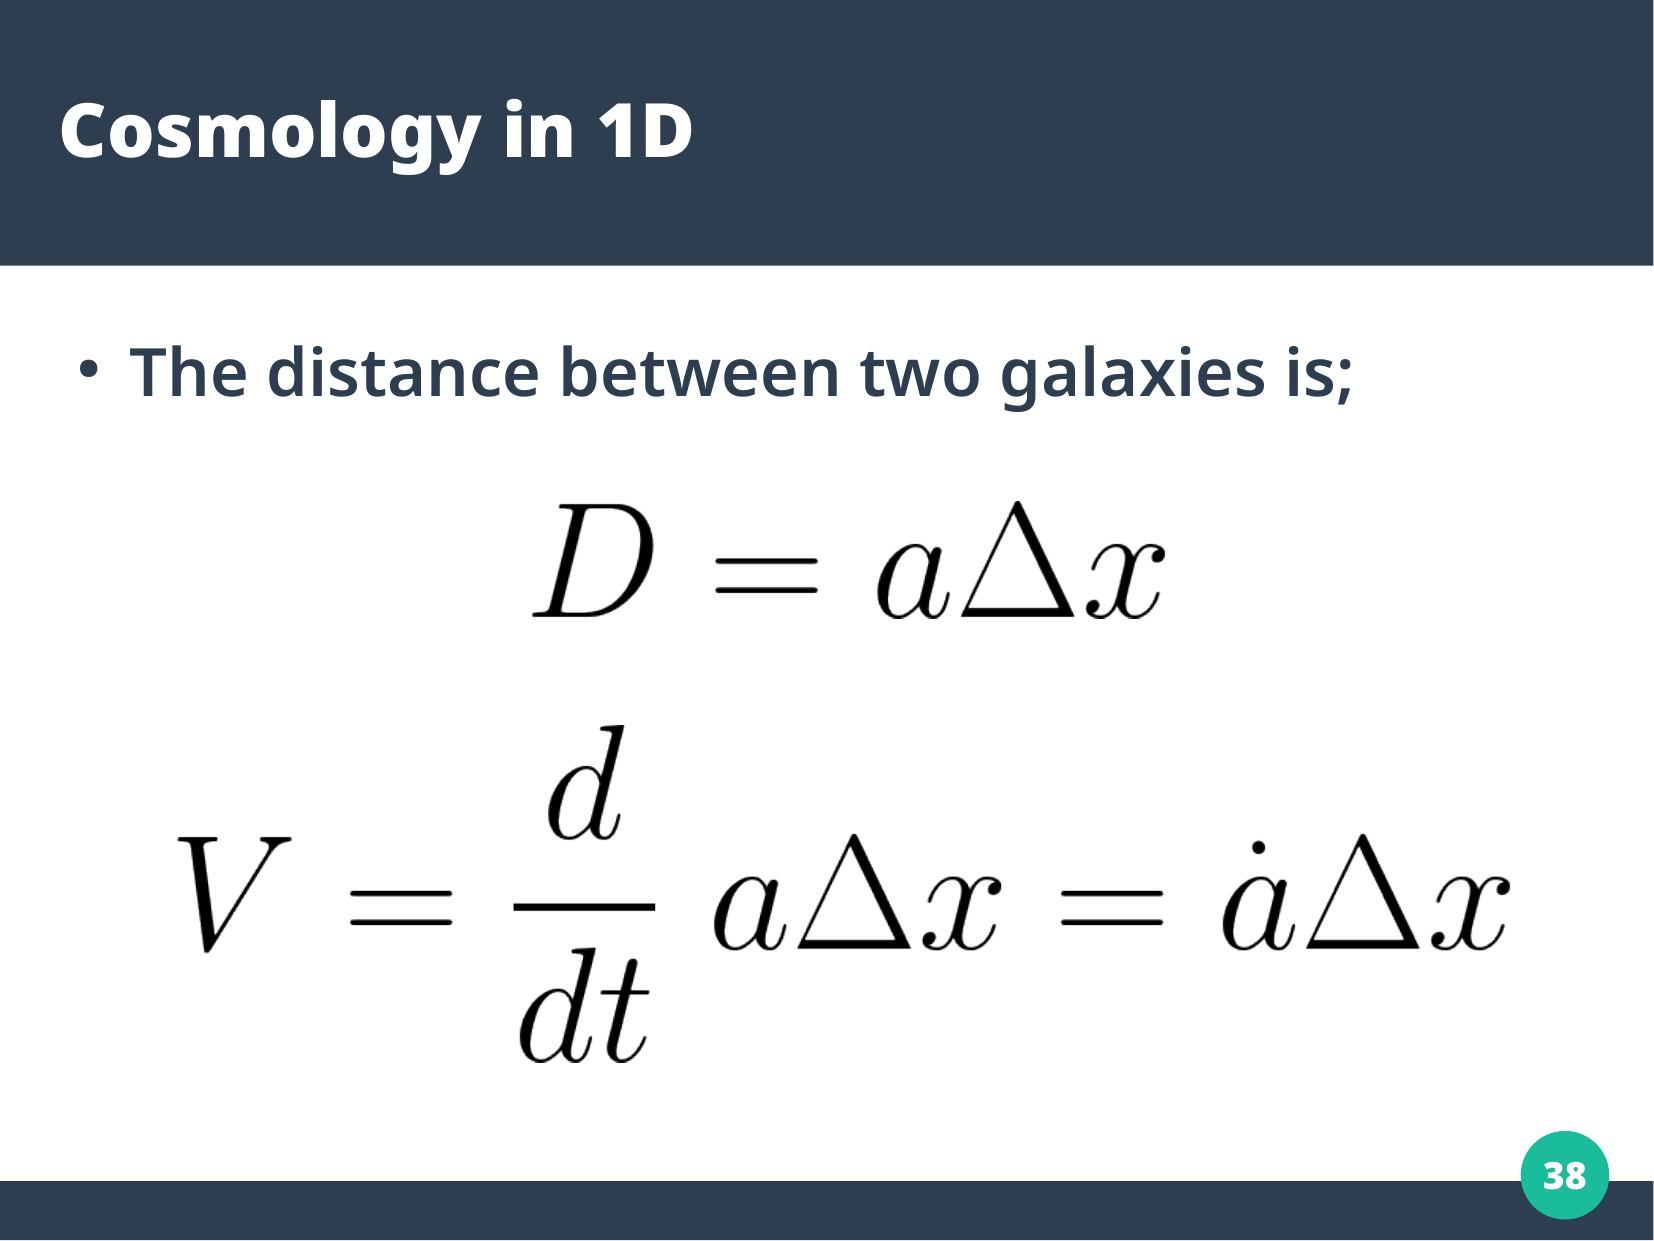

# Cosmology in 1D
The distance between two galaxies is;
38